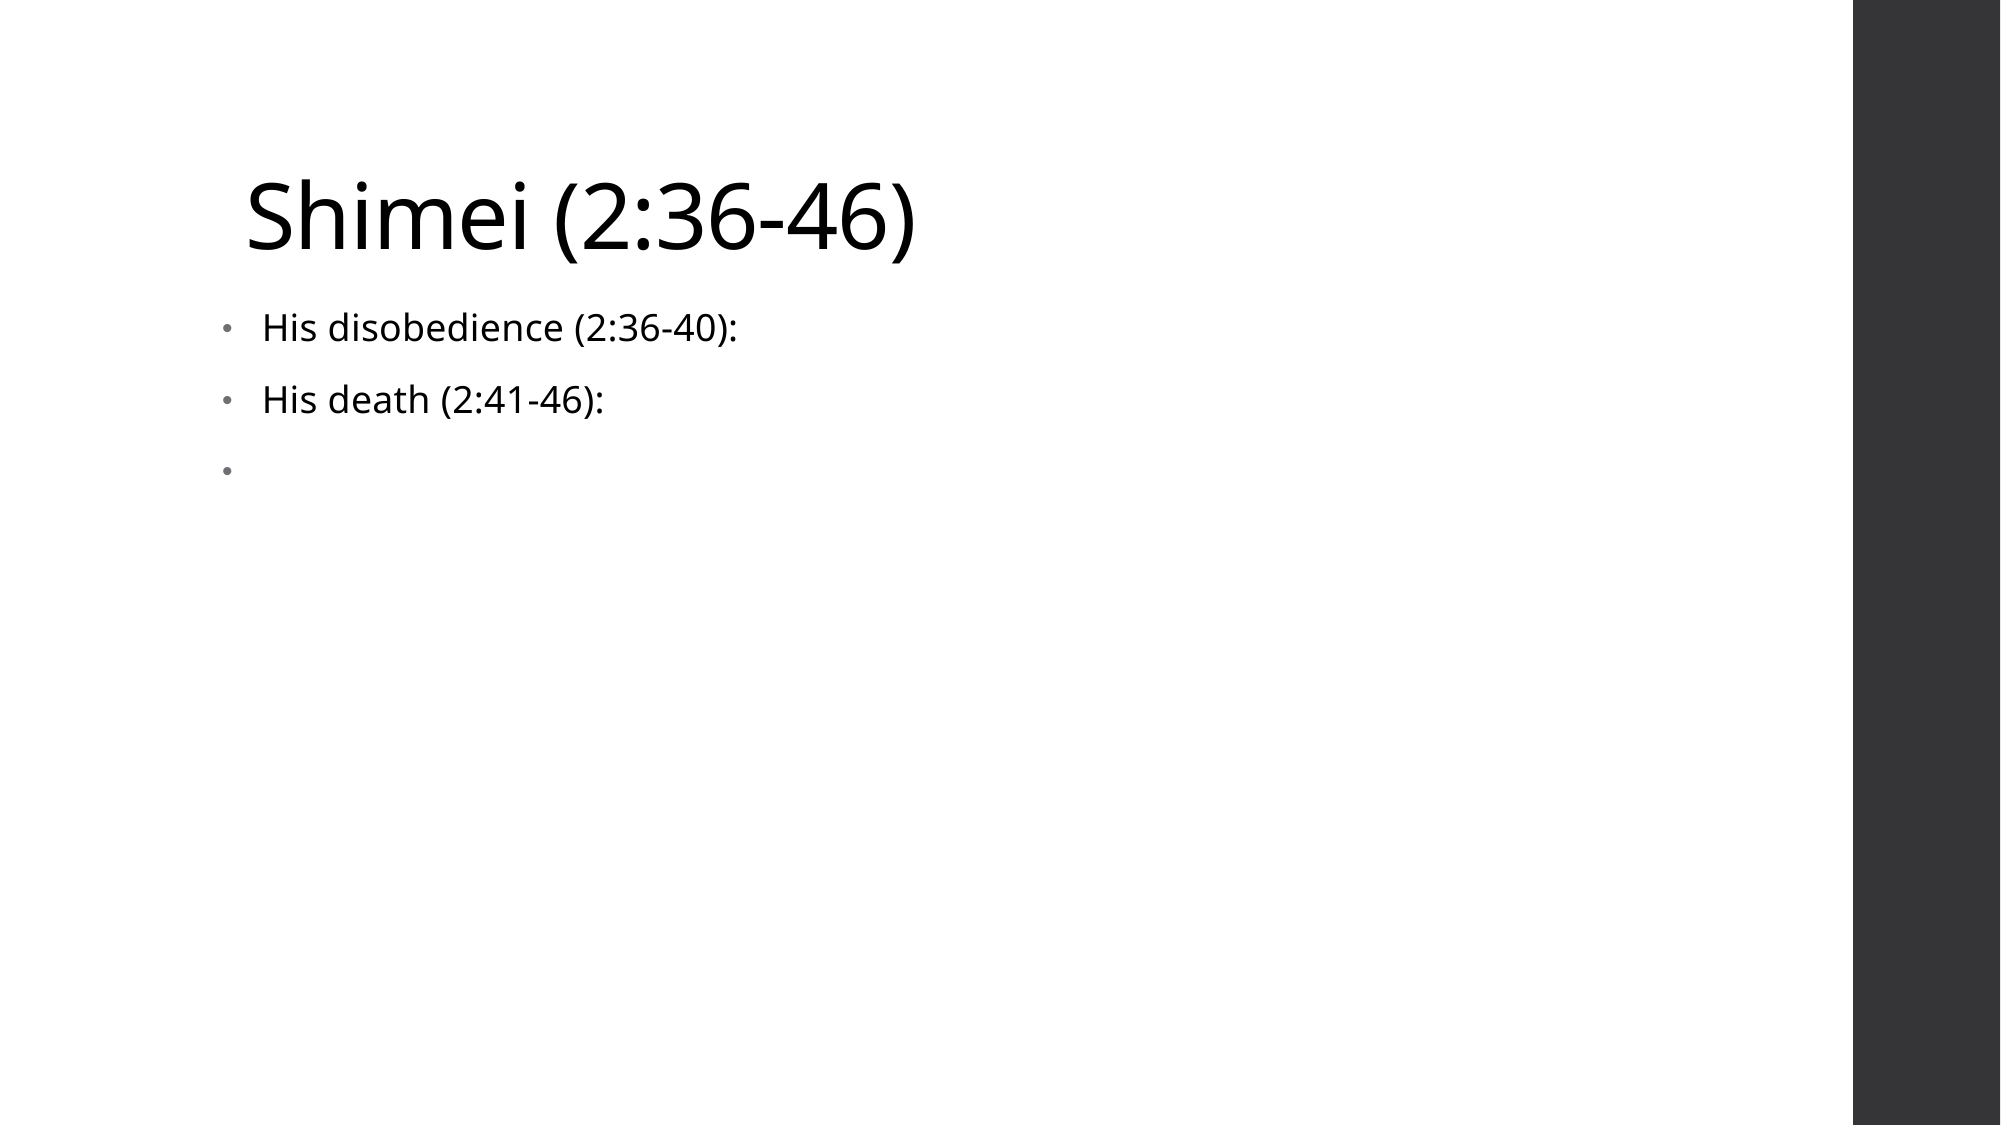

# Shimei (2:36-46)
 His disobedience (2:36-40):
 His death (2:41-46):